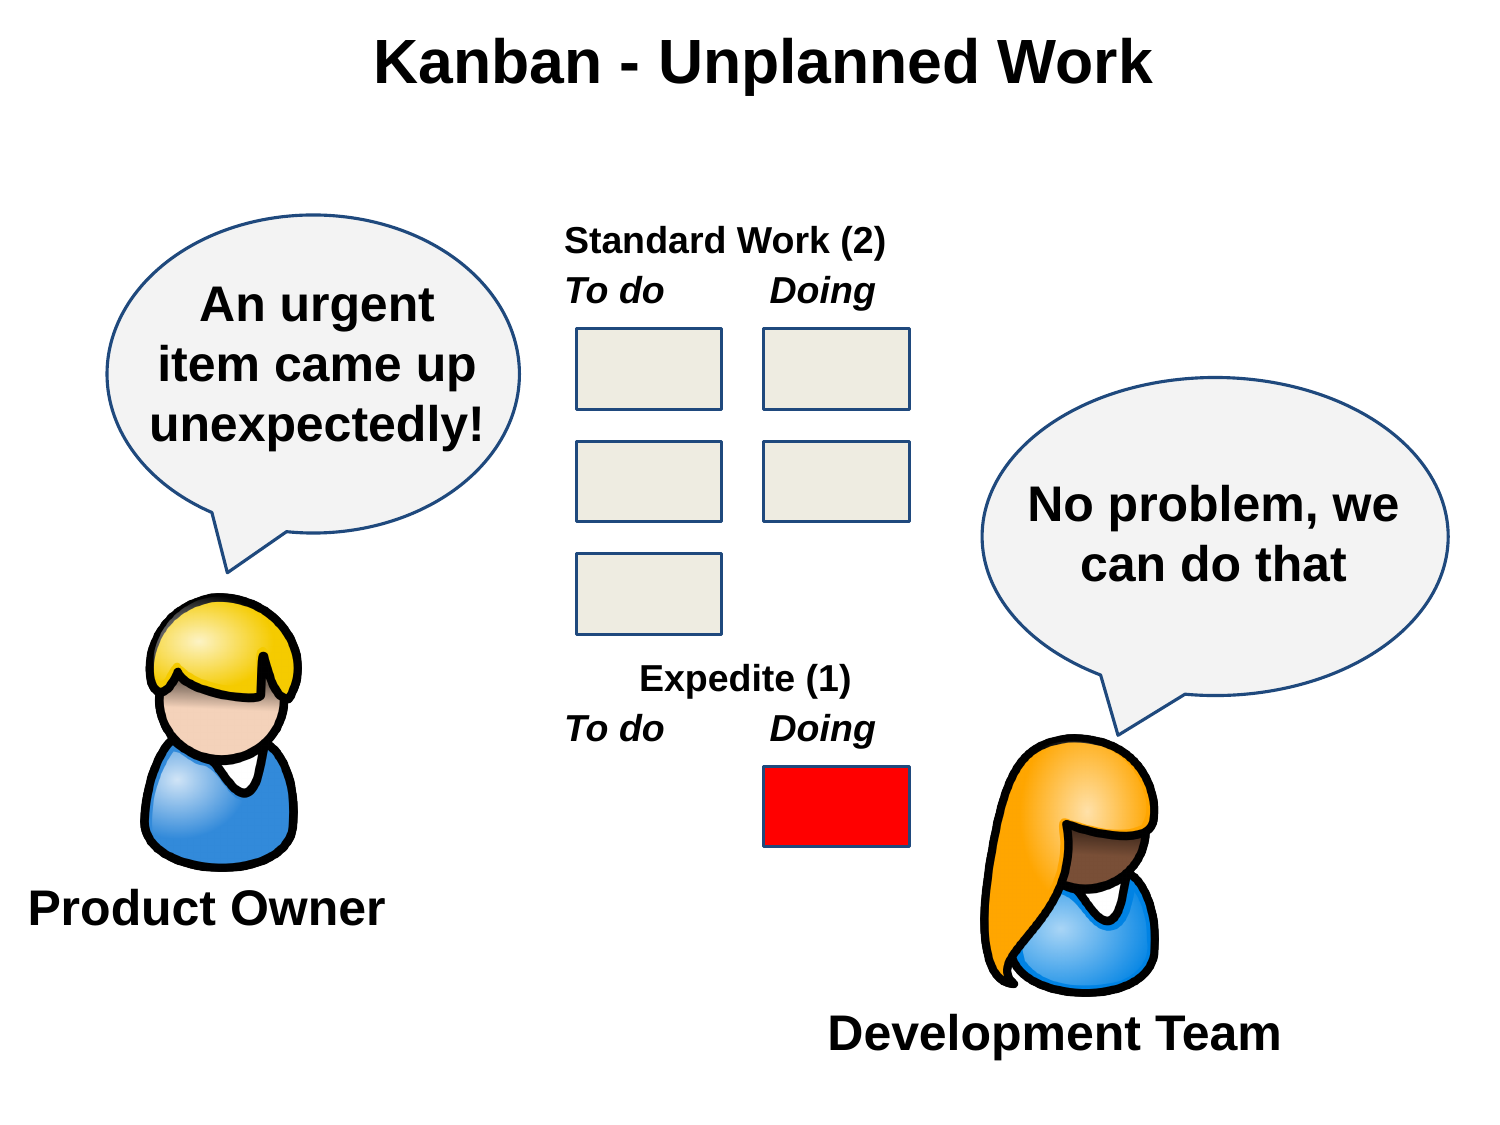

Kanban - Unplanned Work
Standard Work (2)
To do Doing
An urgent item came up unexpectedly!
No problem, we can do that
Expedite (1)
To do Doing
Product Owner
Development Team